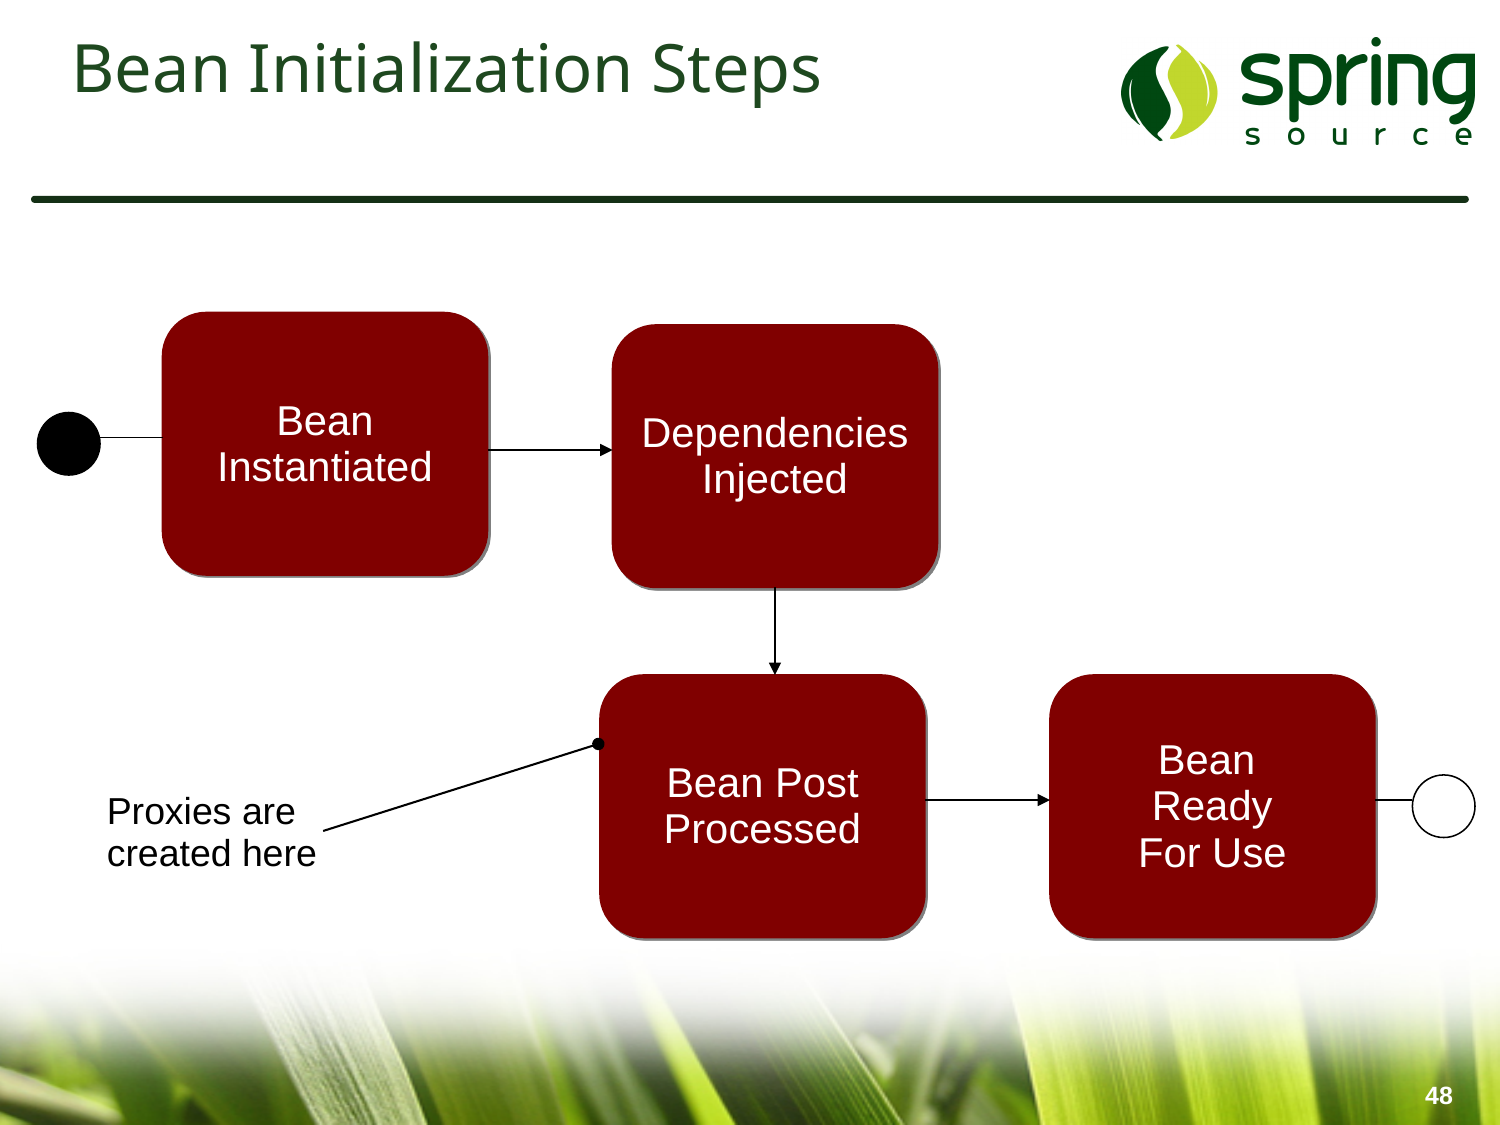

# Bean Initialization Steps
Bean Instantiated
Dependencies Injected
Bean Post
Processed
Bean
Ready
For Use
Proxies are created here